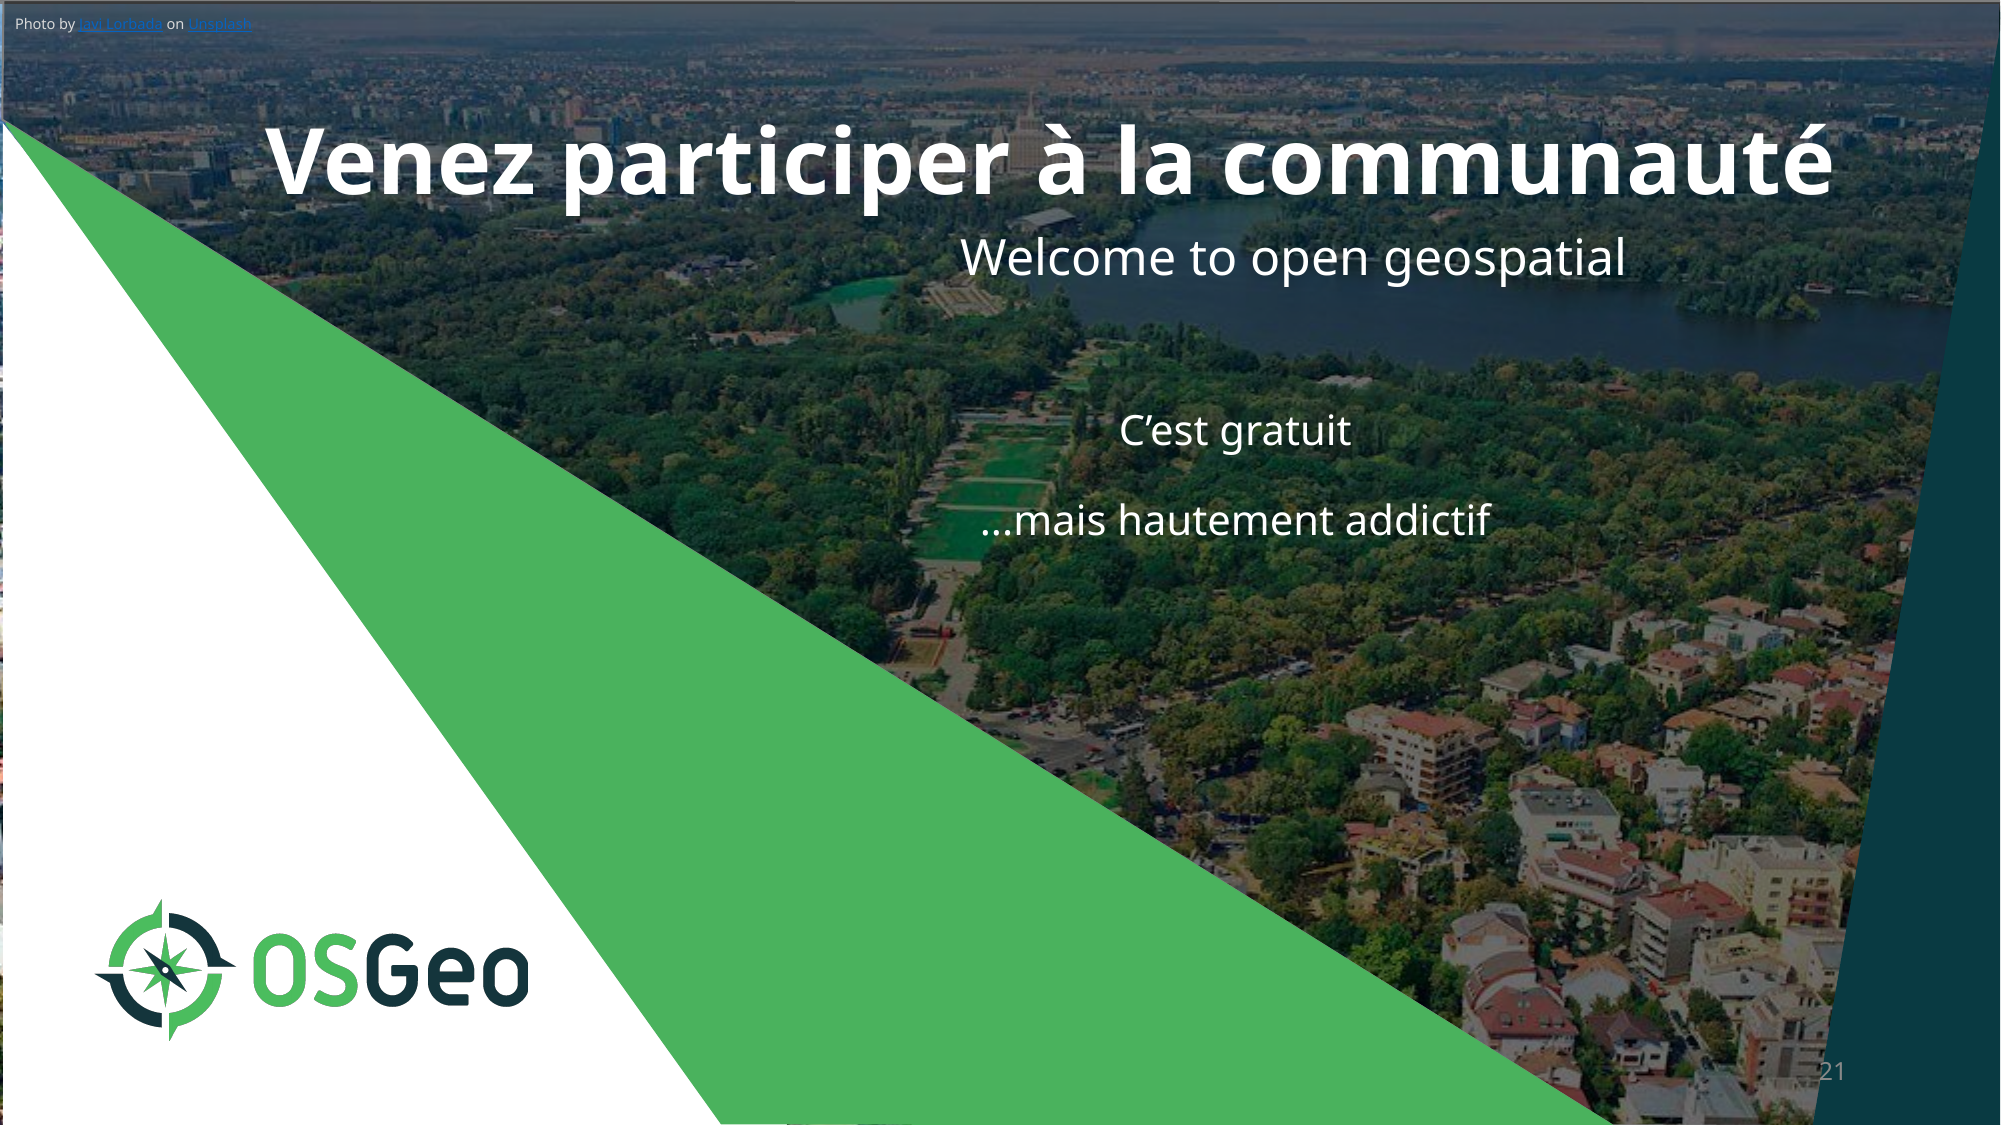

Photo by Javi Lorbada on Unsplash
# Venez participer à la communauté
Welcome to open geospatial
C’est gratuit
...mais hautement addictif